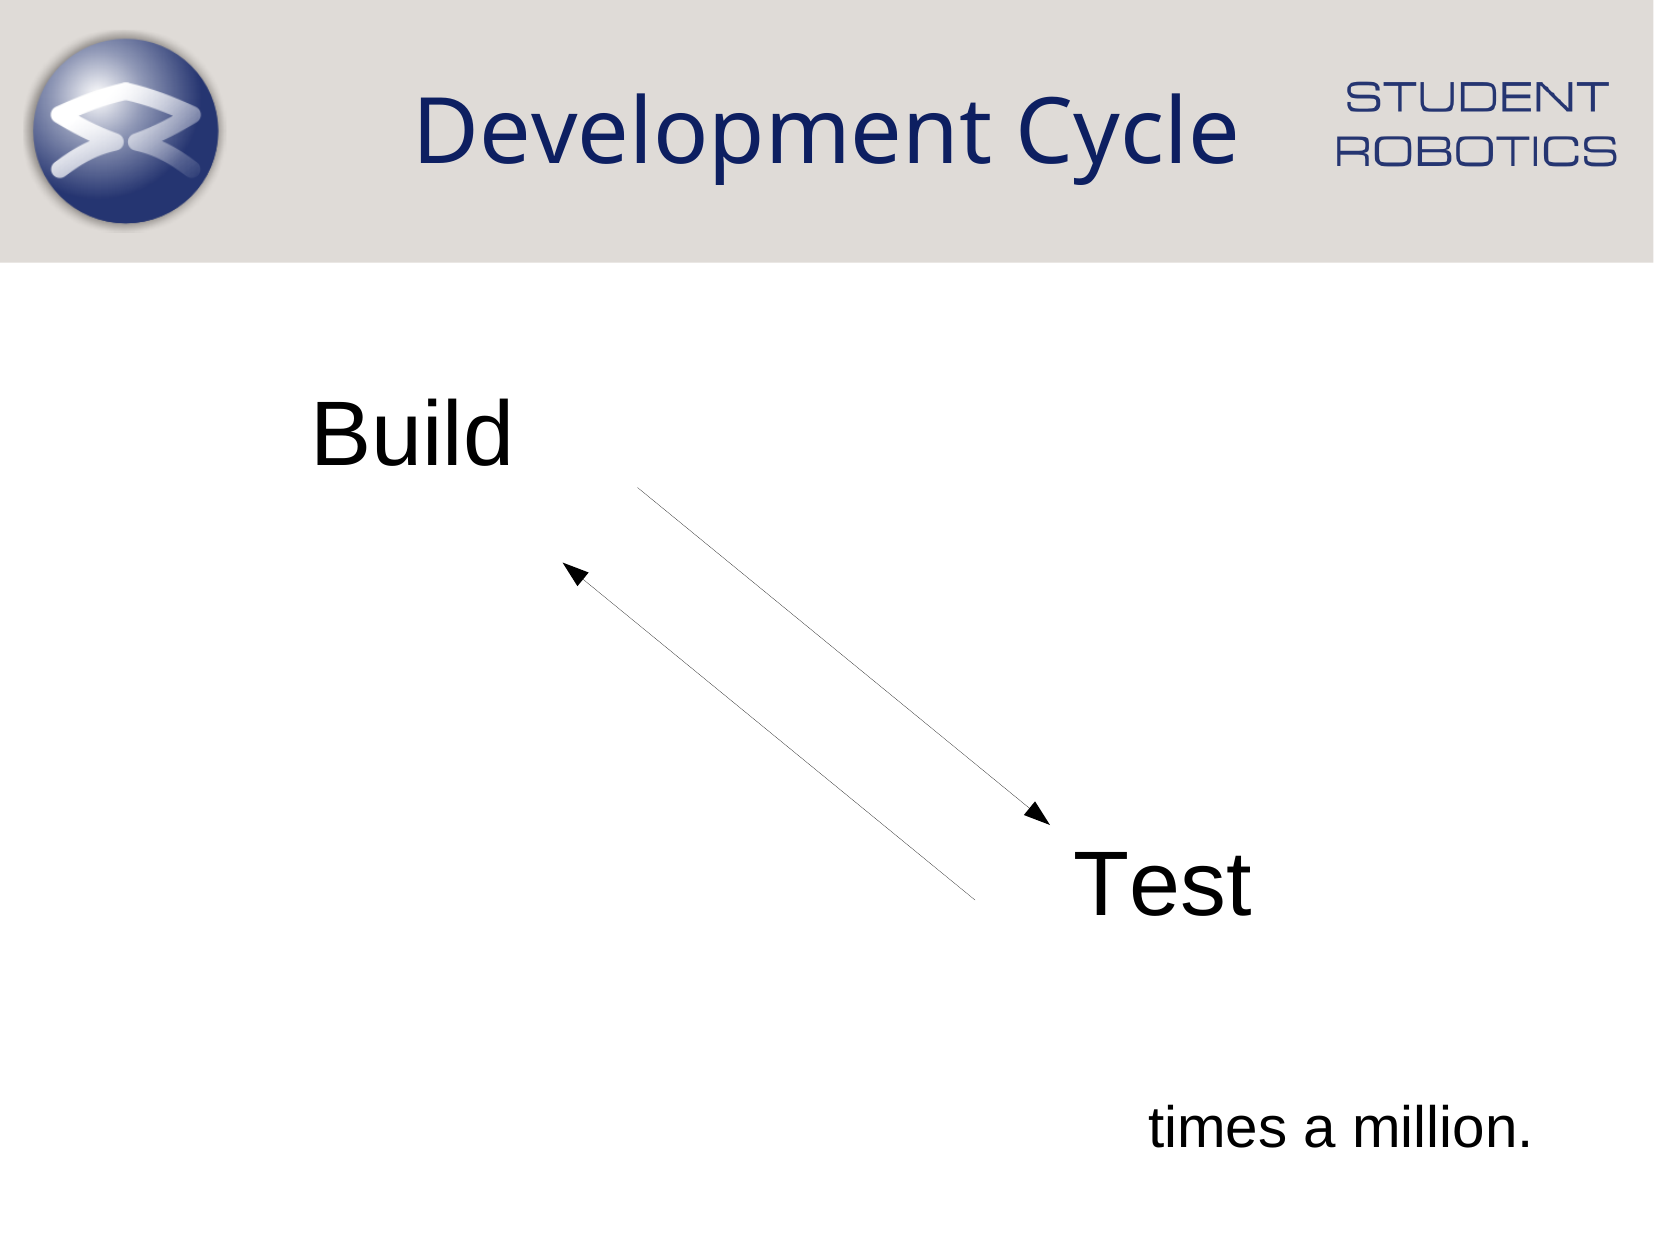

# Development Cycle
Build
Test
times a million.